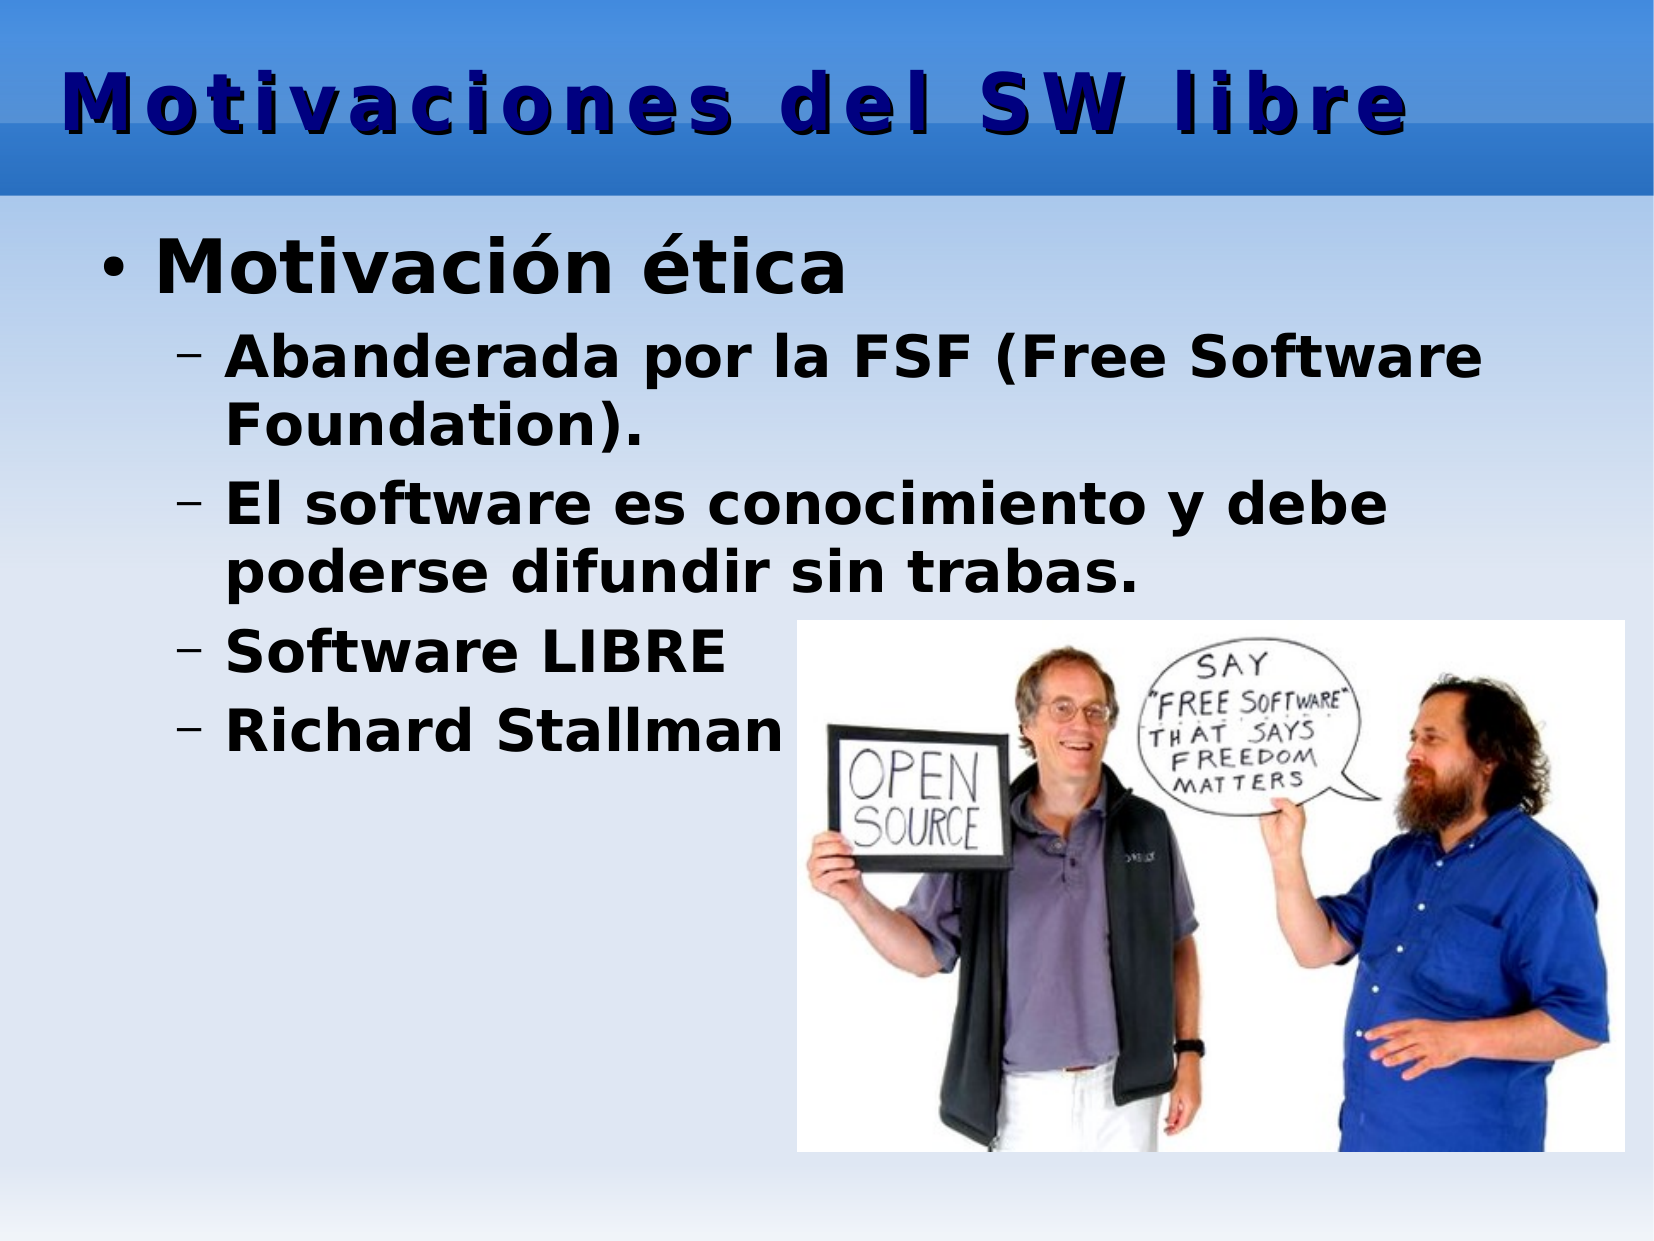

# Motivaciones del SW libre
Motivación ética
Abanderada por la FSF (Free Software Foundation).
El software es conocimiento y debe poderse difundir sin trabas.
Software LIBRE
Richard Stallman